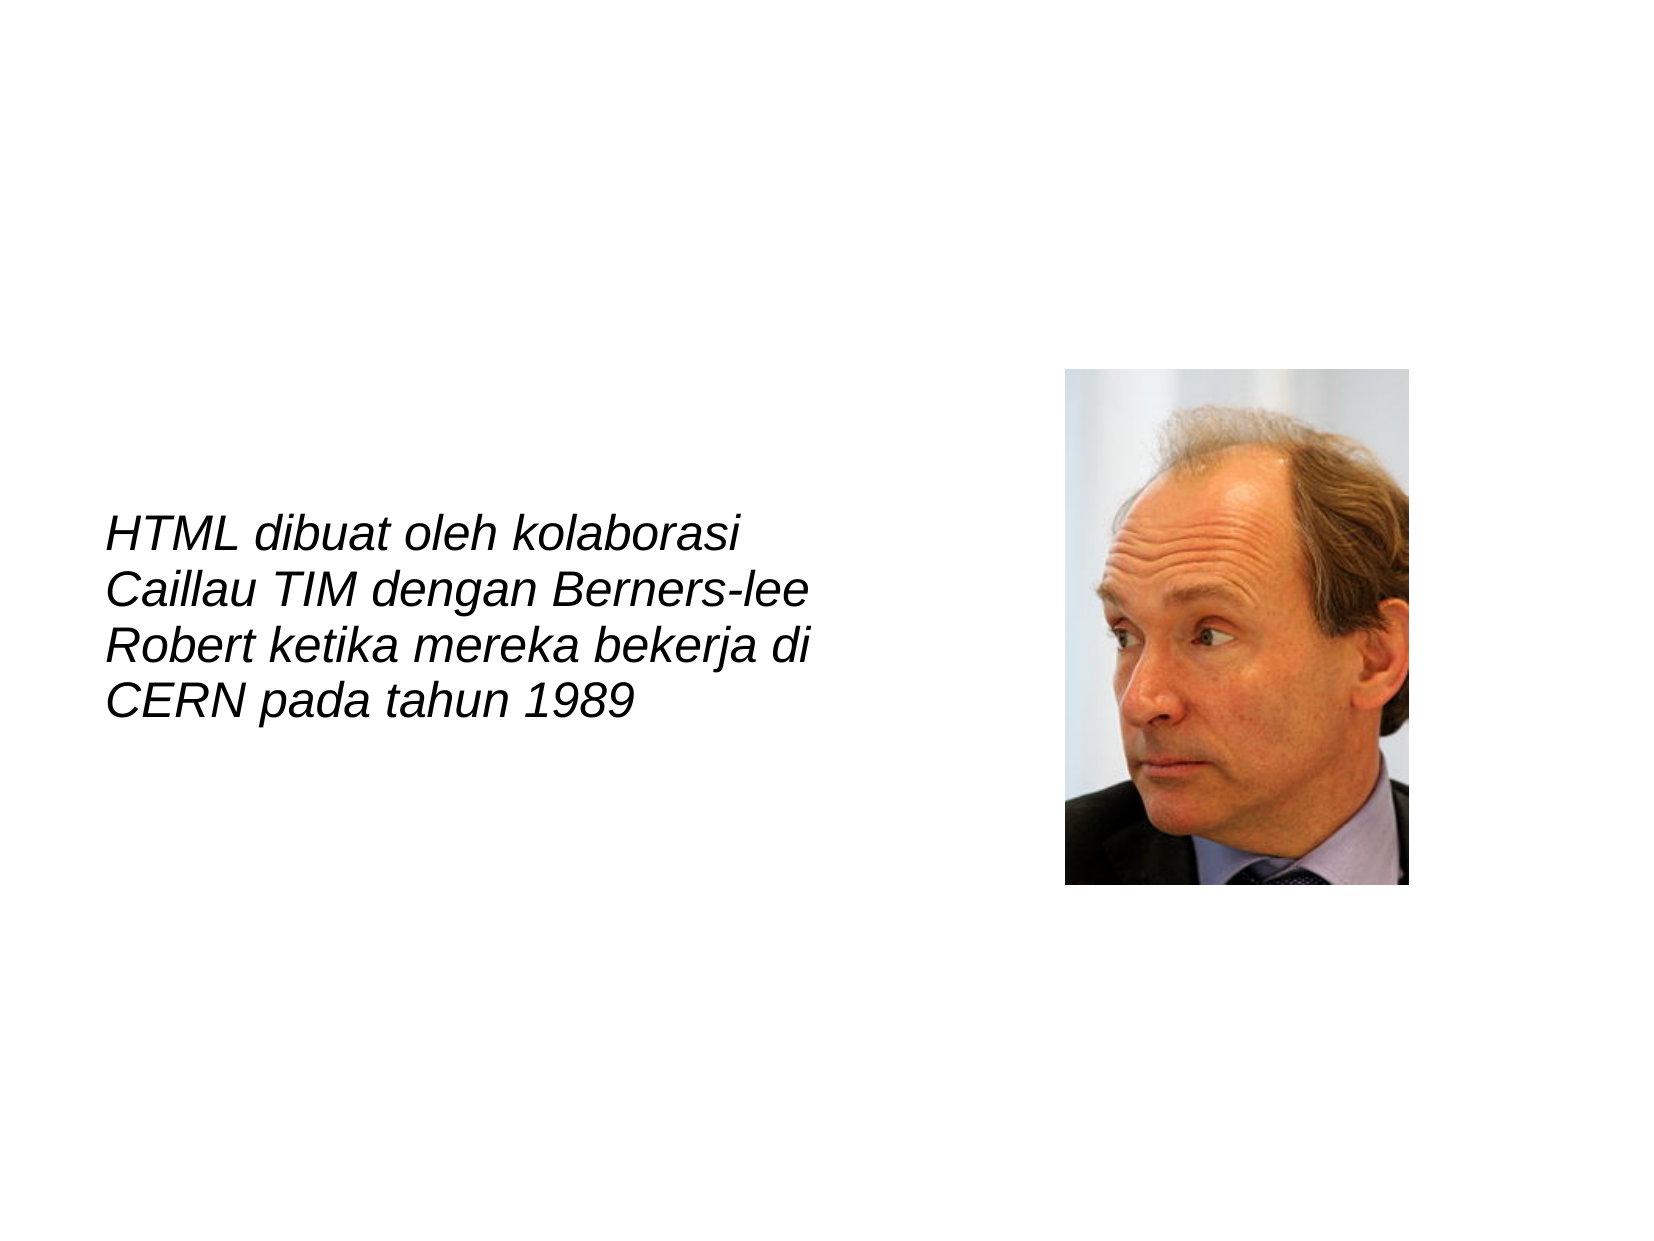

HTML dibuat oleh kolaborasi Caillau TIM dengan Berners-lee Robert ketika mereka bekerja di CERN pada tahun 1989